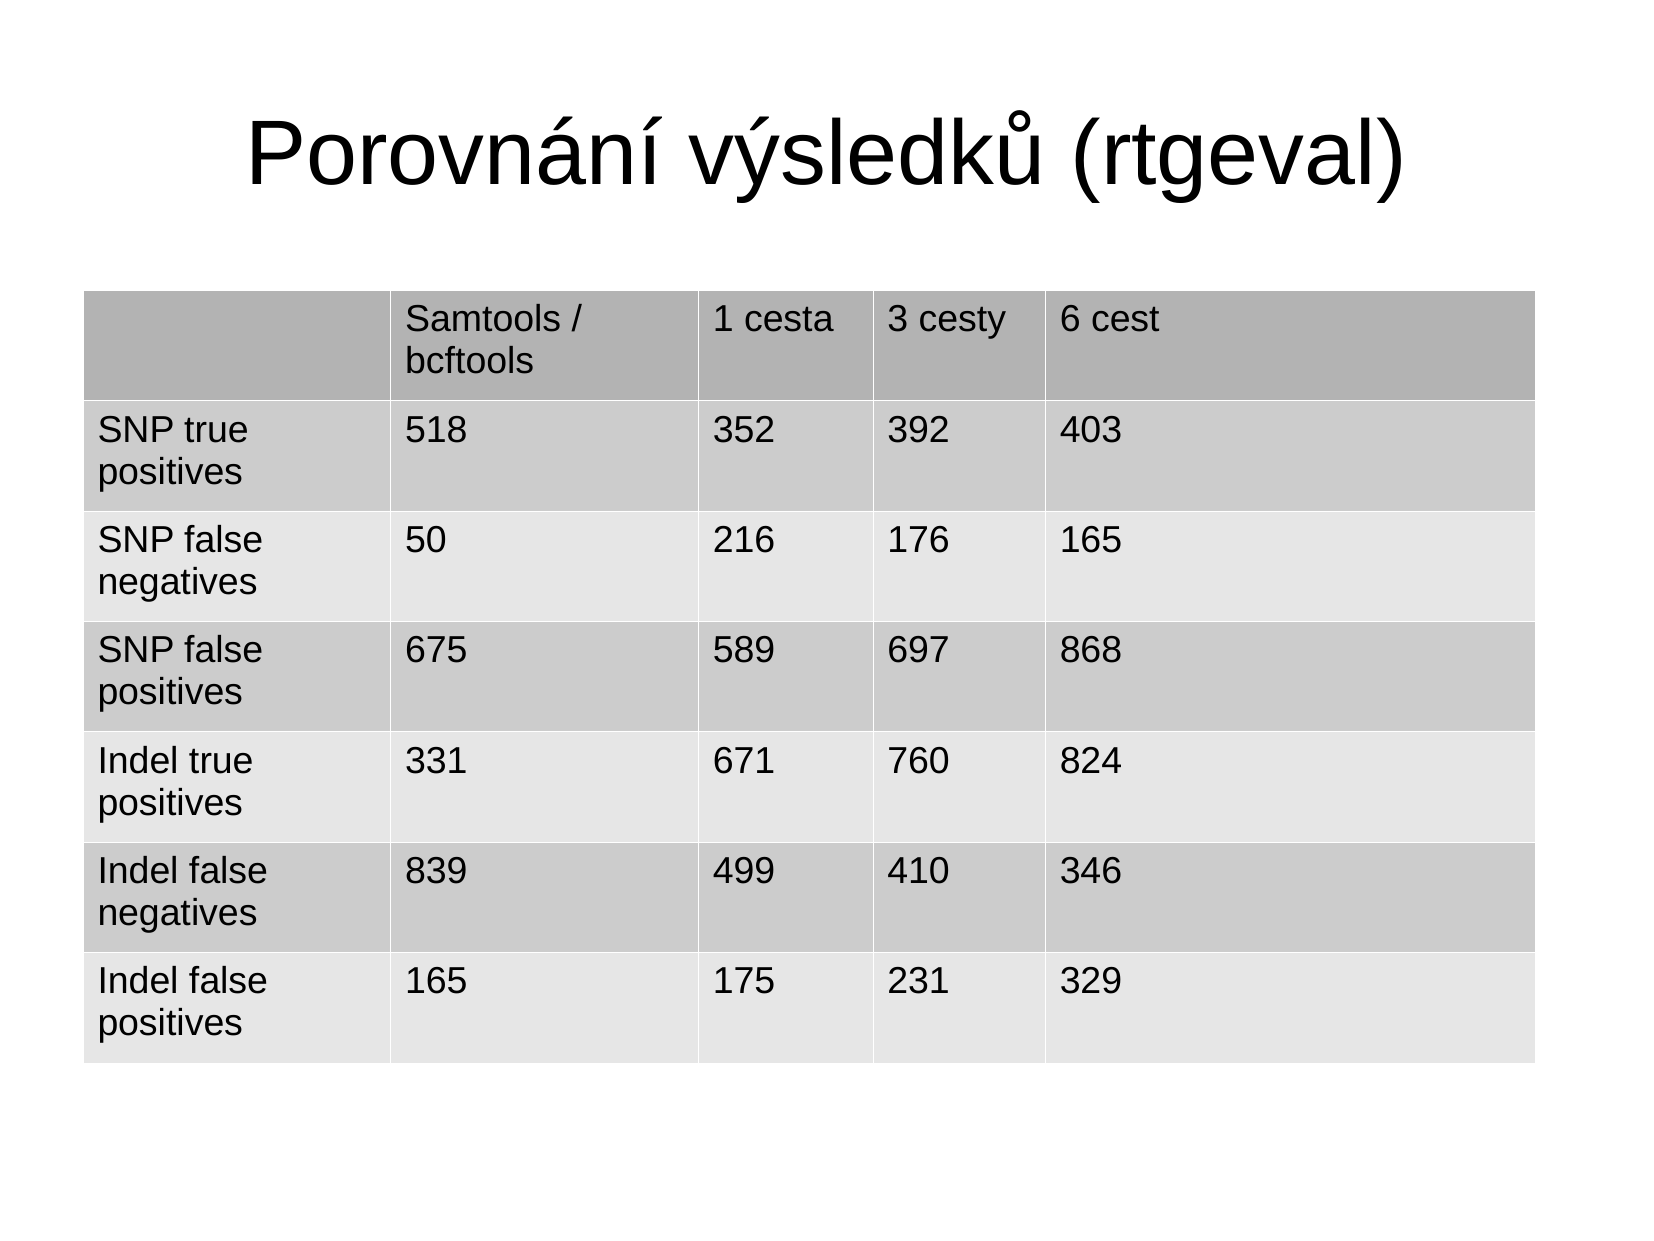

# Porovnání výsledků (rtgeval)
| | Samtools / bcftools | 1 cesta | 3 cesty | 6 cest |
| --- | --- | --- | --- | --- |
| SNP true positives | 518 | 352 | 392 | 403 |
| SNP false negatives | 50 | 216 | 176 | 165 |
| SNP false positives | 675 | 589 | 697 | 868 |
| Indel true positives | 331 | 671 | 760 | 824 |
| Indel false negatives | 839 | 499 | 410 | 346 |
| Indel false positives | 165 | 175 | 231 | 329 |